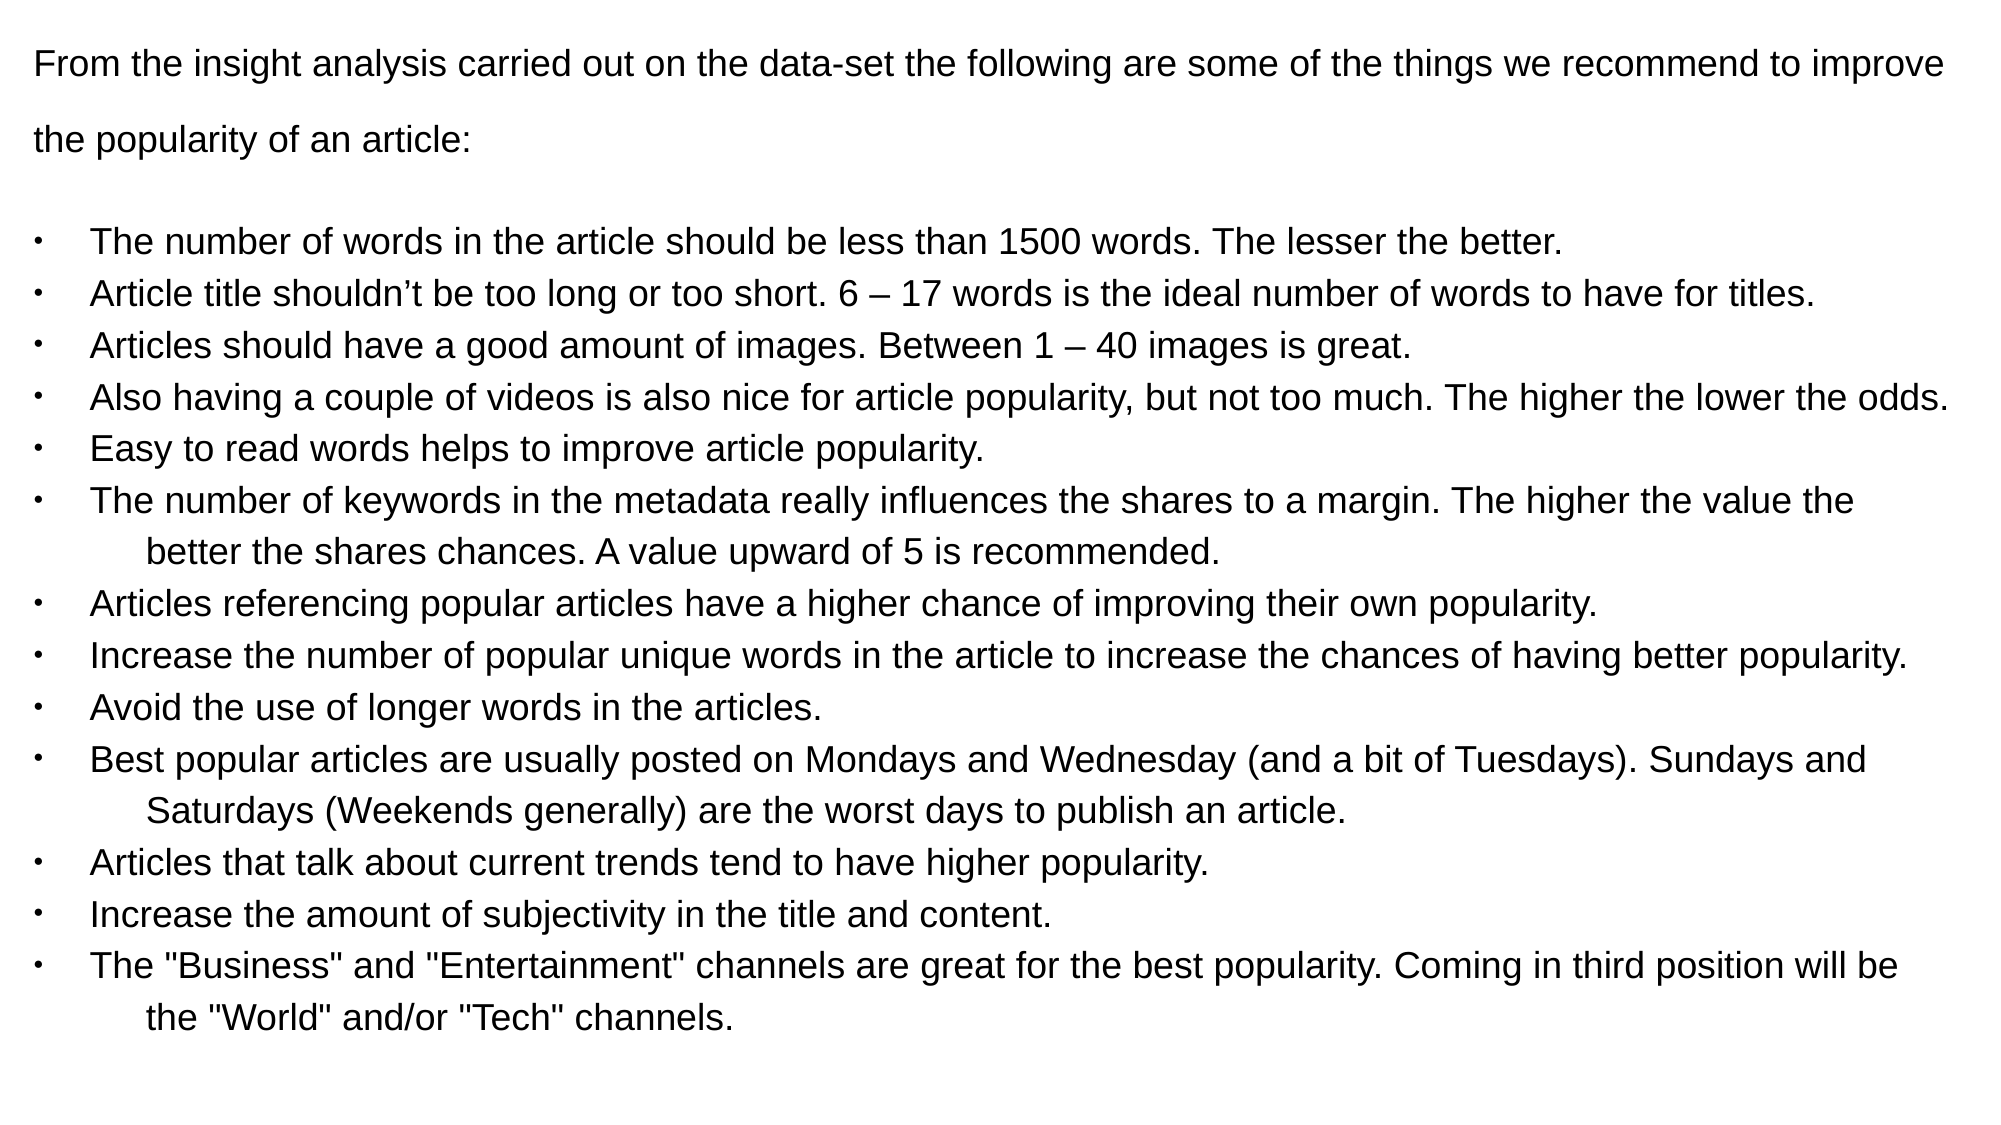

From the insight analysis carried out on the data-set the following are some of the things we recommend to improve the popularity of an article:
The number of words in the article should be less than 1500 words. The lesser the better.
Article title shouldn’t be too long or too short. 6 – 17 words is the ideal number of words to have for titles.
Articles should have a good amount of images. Between 1 – 40 images is great.
Also having a couple of videos is also nice for article popularity, but not too much. The higher the lower the odds.
Easy to read words helps to improve article popularity.
The number of keywords in the metadata really influences the shares to a margin. The higher the value the better the shares chances. A value upward of 5 is recommended.
Articles referencing popular articles have a higher chance of improving their own popularity.
Increase the number of popular unique words in the article to increase the chances of having better popularity.
Avoid the use of longer words in the articles.
Best popular articles are usually posted on Mondays and Wednesday (and a bit of Tuesdays). Sundays and Saturdays (Weekends generally) are the worst days to publish an article.
Articles that talk about current trends tend to have higher popularity.
Increase the amount of subjectivity in the title and content.
The "Business" and "Entertainment" channels are great for the best popularity. Coming in third position will be the "World" and/or "Tech" channels.